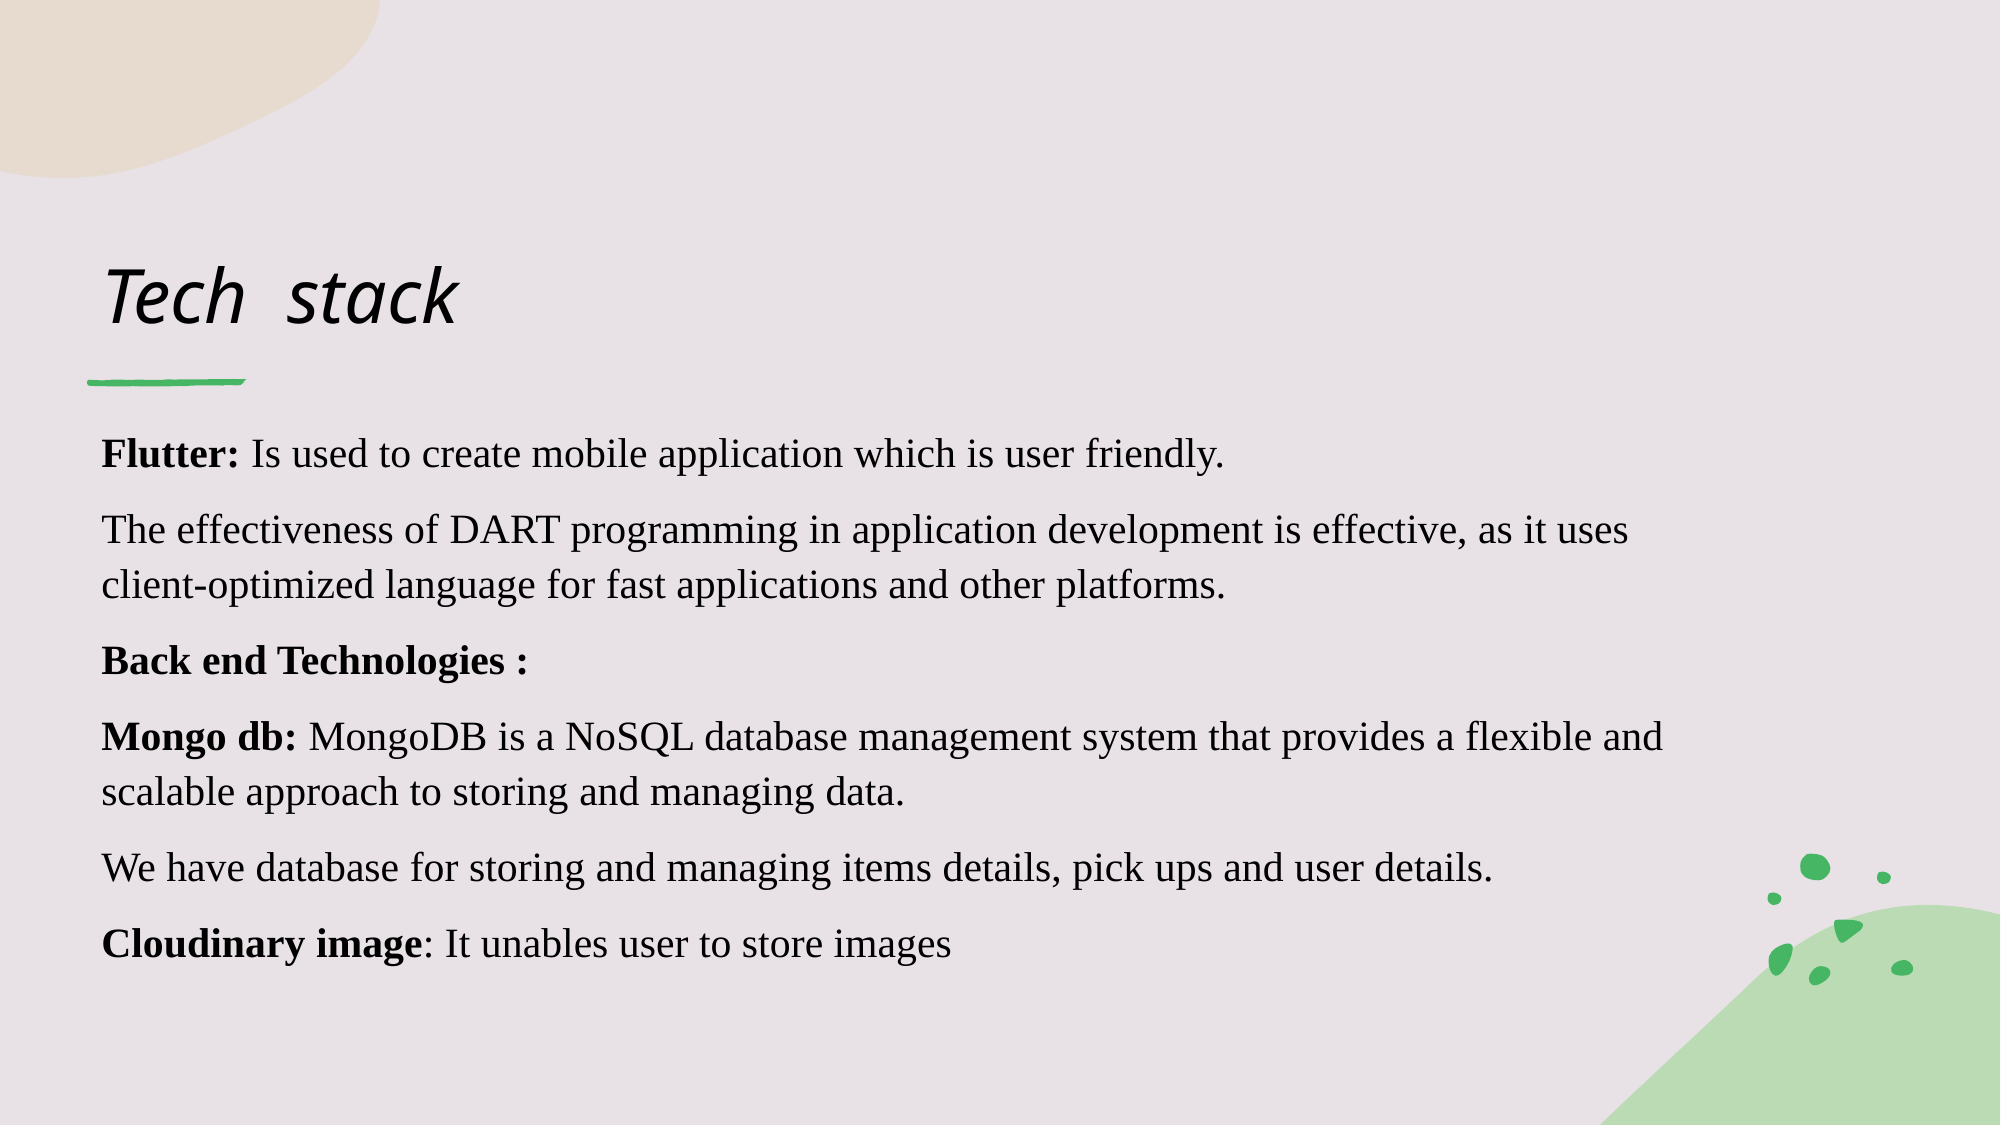

# Tech stack
Flutter: Is used to create mobile application which is user friendly.
The effectiveness of DART programming in application development is effective, as it uses client-optimized language for fast applications and other platforms.
Back end Technologies :
Mongo db: MongoDB is a NoSQL database management system that provides a flexible and scalable approach to storing and managing data.
We have database for storing and managing items details, pick ups and user details.
Cloudinary image: It unables user to store images